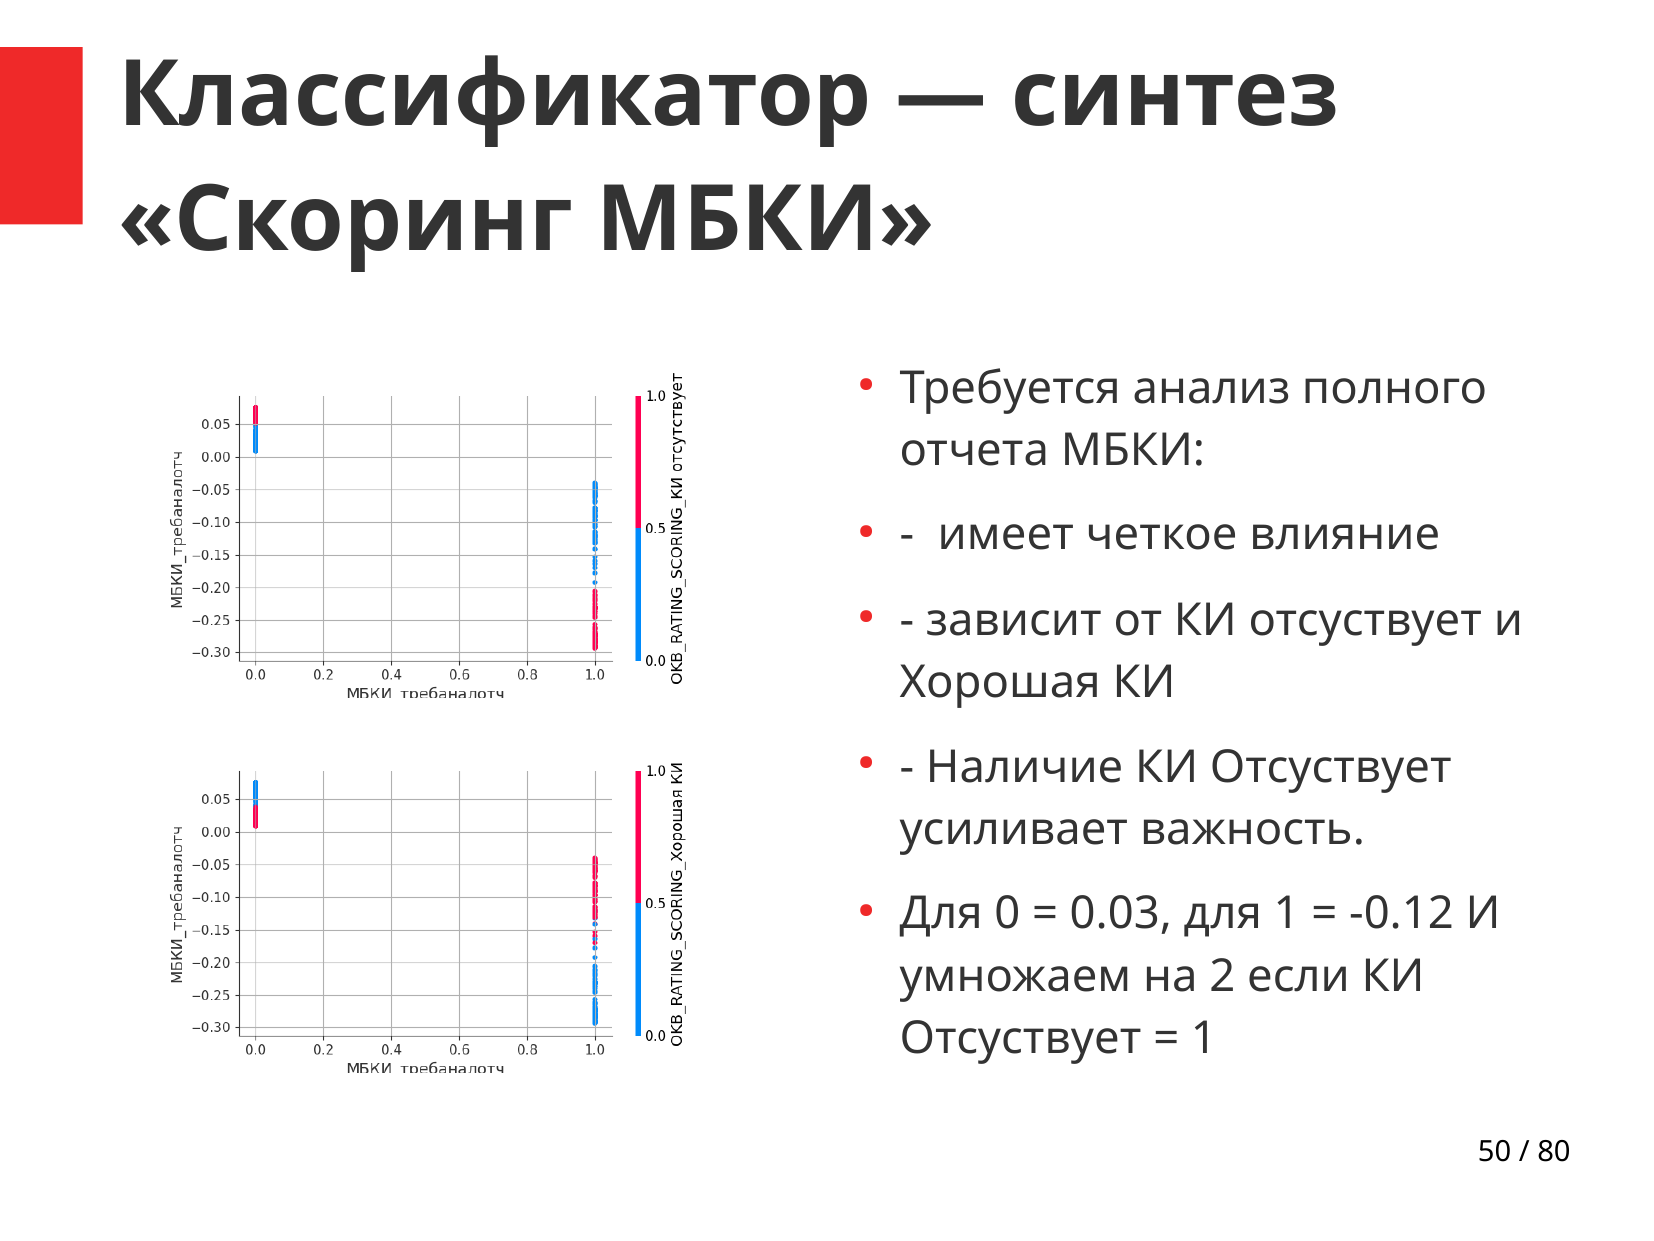

# Классификатор — синтез «Скоринг МБКИ»
Требуется анализ полного отчета МБКИ:
- имеет четкое влияние
- зависит от КИ отсуствует и Хорошая КИ
- Наличие КИ Отсуствует усиливает важность.
Для 0 = 0.03, для 1 = -0.12 И умножаем на 2 если КИ Отсуствует = 1
50